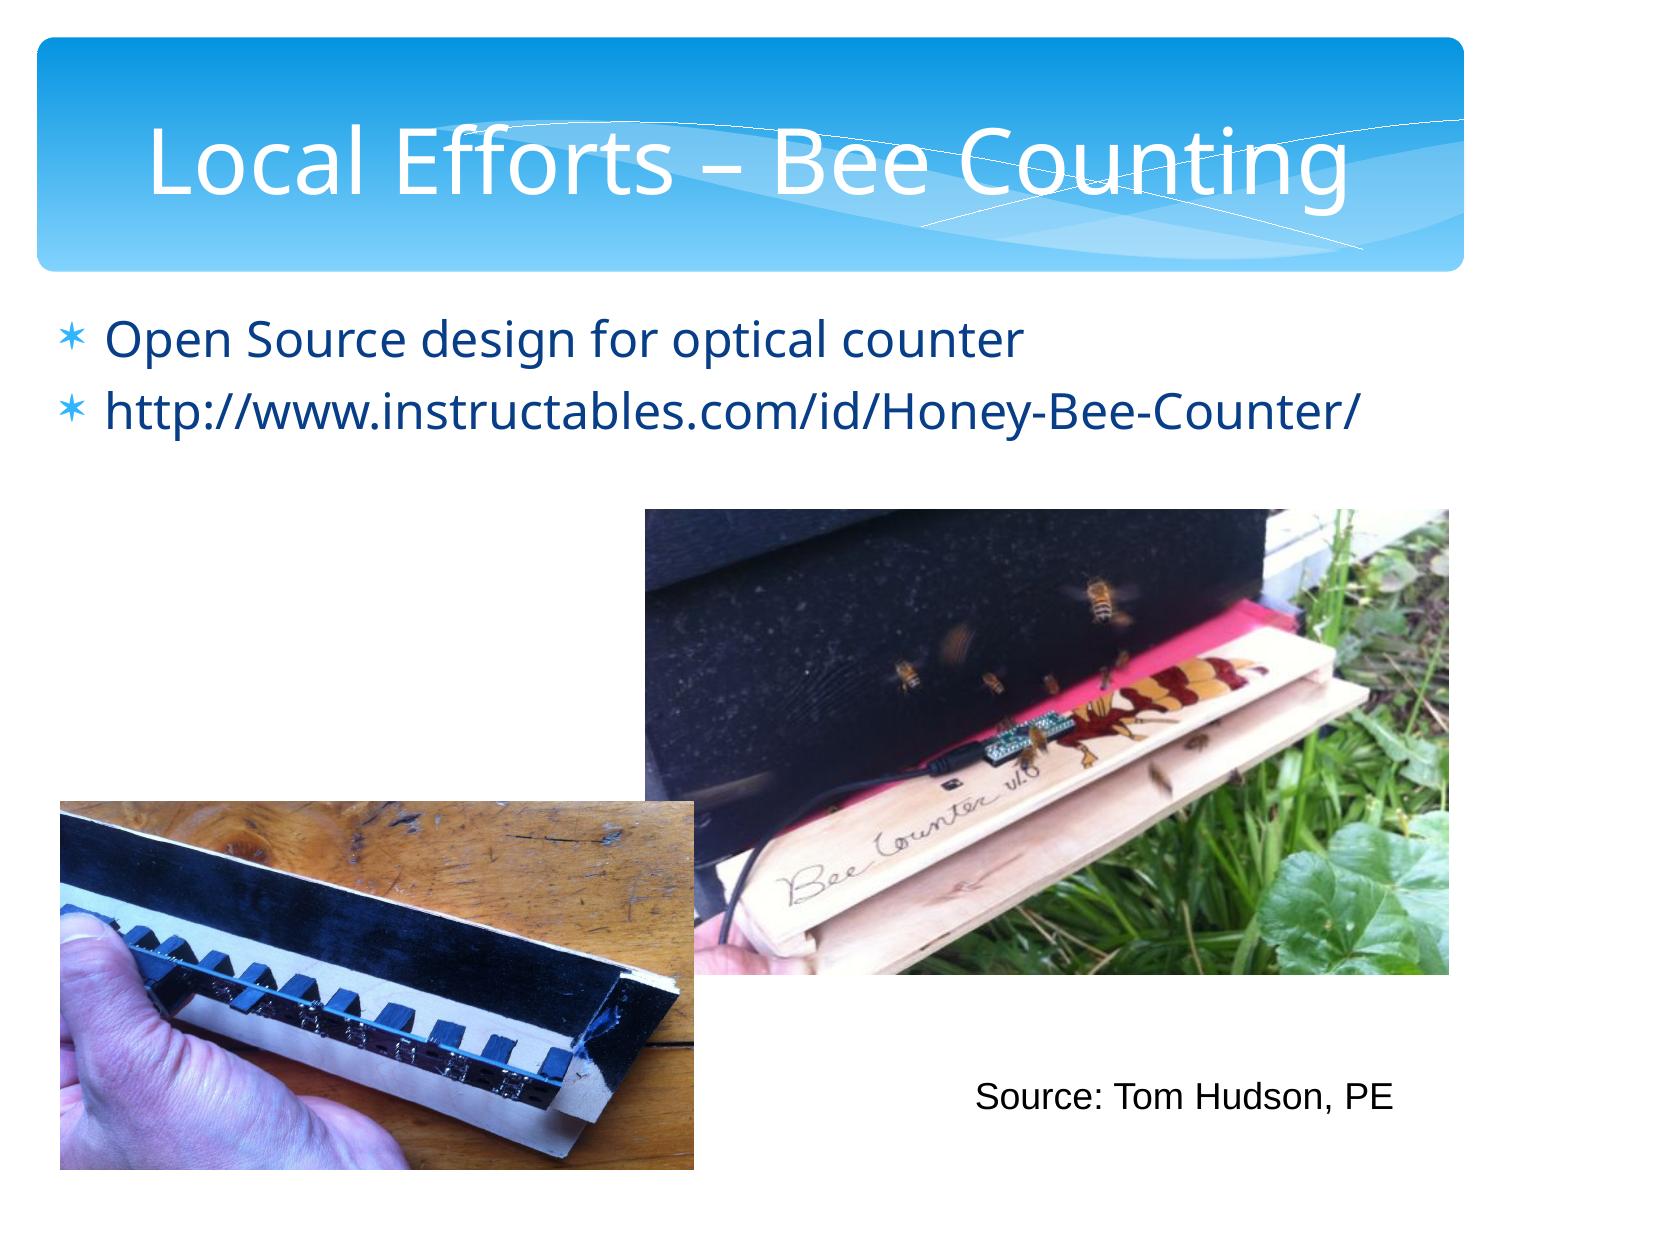

# Local Efforts – Bee Counting
Open Source design for optical counter
http://www.instructables.com/id/Honey-Bee-Counter/
Source: Tom Hudson, PE